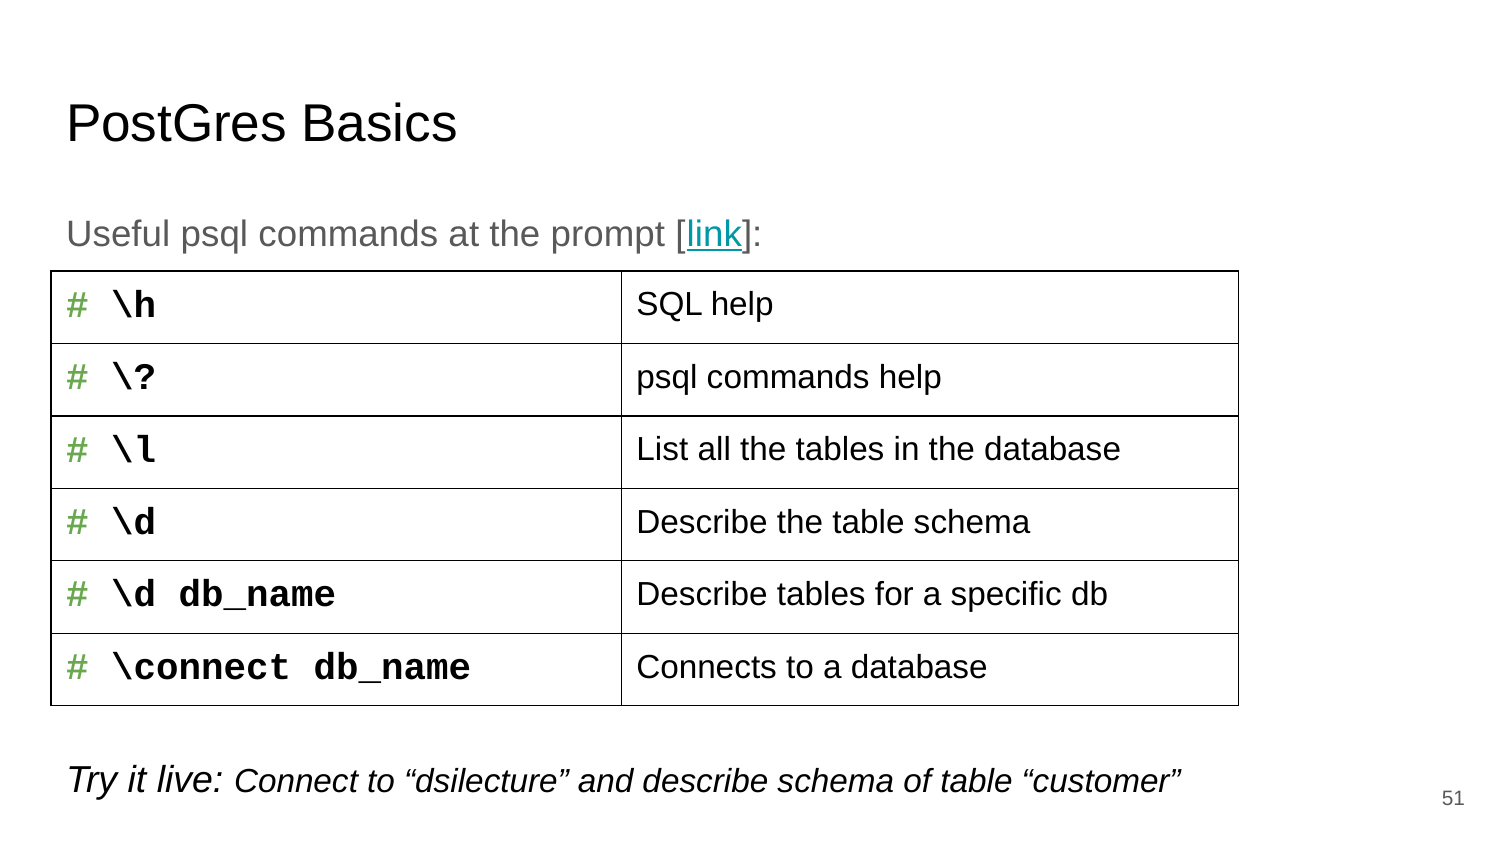

# PostGres Basics
Useful psql commands at the prompt [link]:
| # \h | SQL help |
| --- | --- |
| # \? | psql commands help |
| # \l | List all the tables in the database |
| # \d | Describe the table schema |
| # \d db\_name | Describe tables for a specific db |
| # \connect db\_name | Connects to a database |
Try it live: Connect to “dsilecture” and describe schema of table “customer”